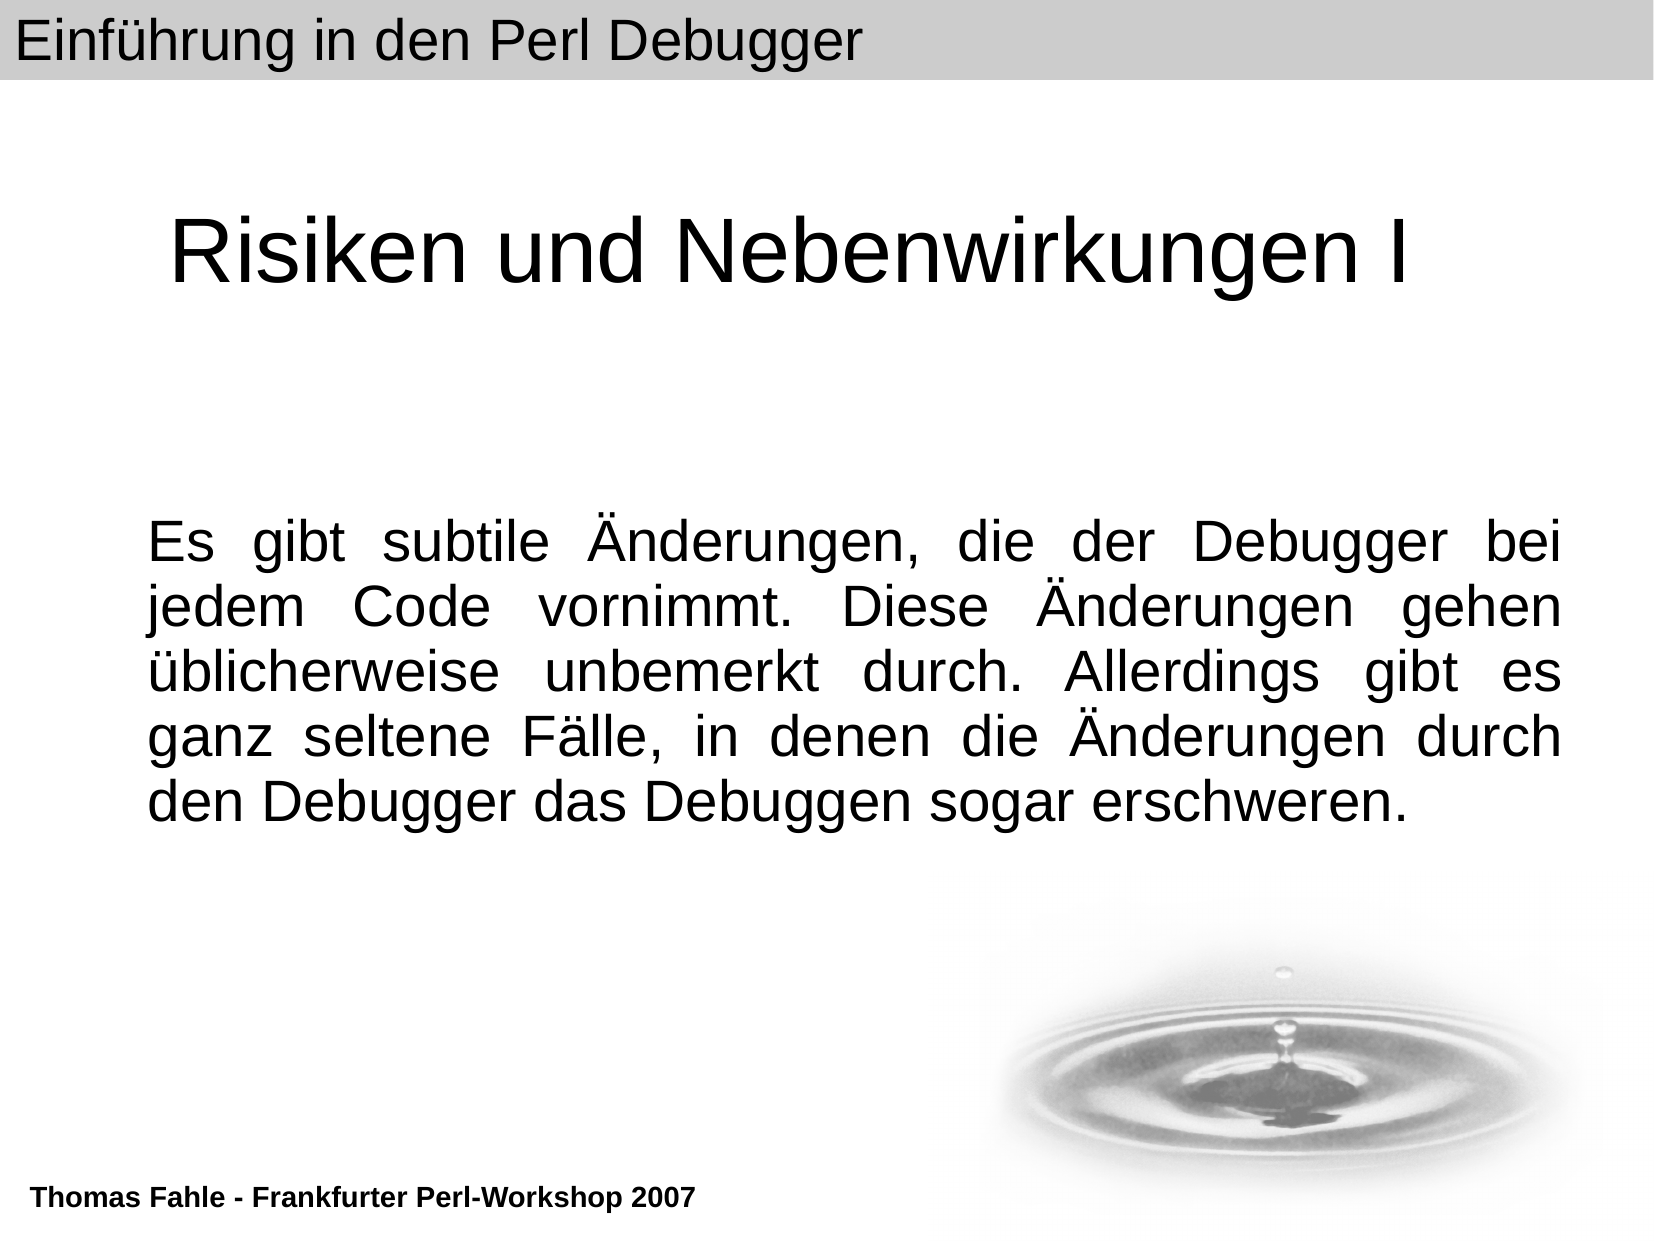

# Risiken und Nebenwirkungen I
Es gibt subtile Änderungen, die der Debugger bei jedem Code vornimmt. Diese Änderungen gehen üblicherweise unbemerkt durch. Allerdings gibt es ganz seltene Fälle, in denen die Änderungen durch den Debugger das Debuggen sogar erschweren.